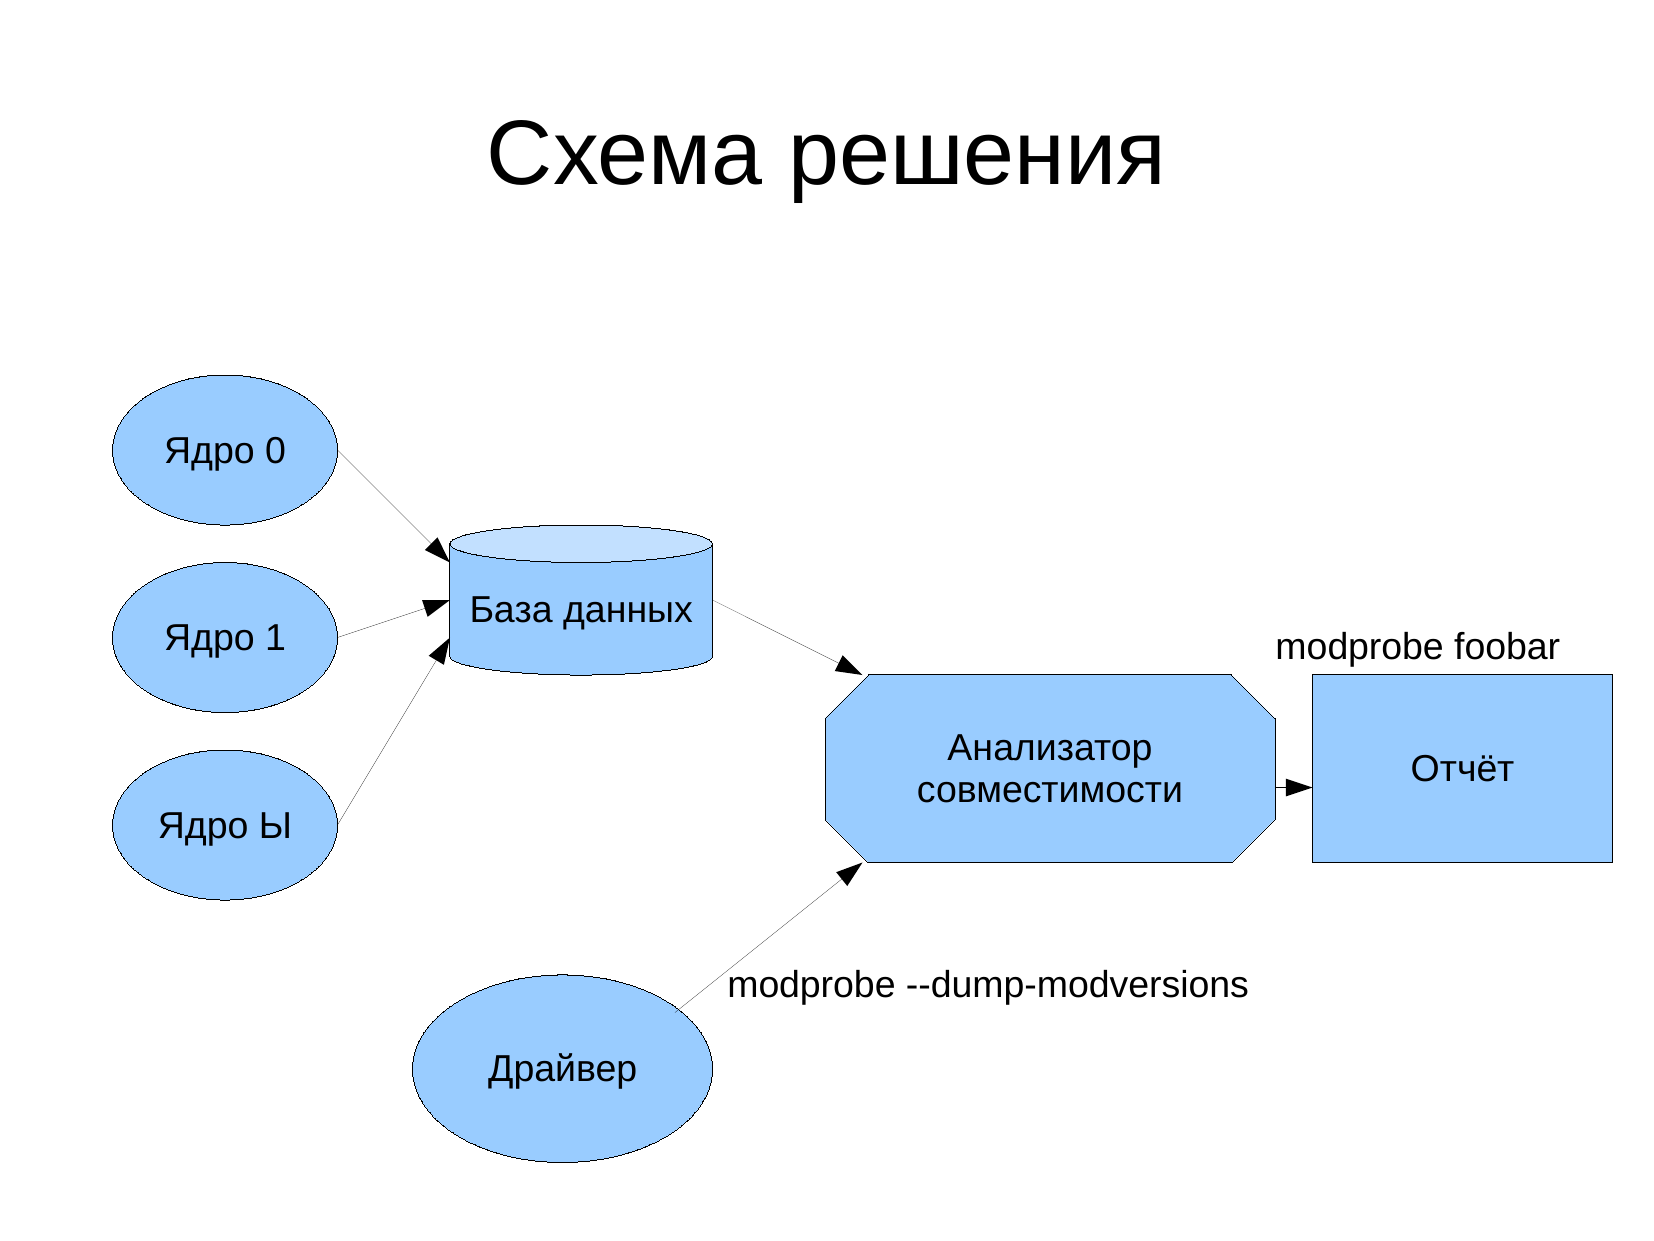

# Схема решения
Ядро 0
База данных
Ядро 1
modprobe foobar
Анализатор
совместимости
Отчёт
Ядро Ы
modprobe --dump-modversions
Драйвер